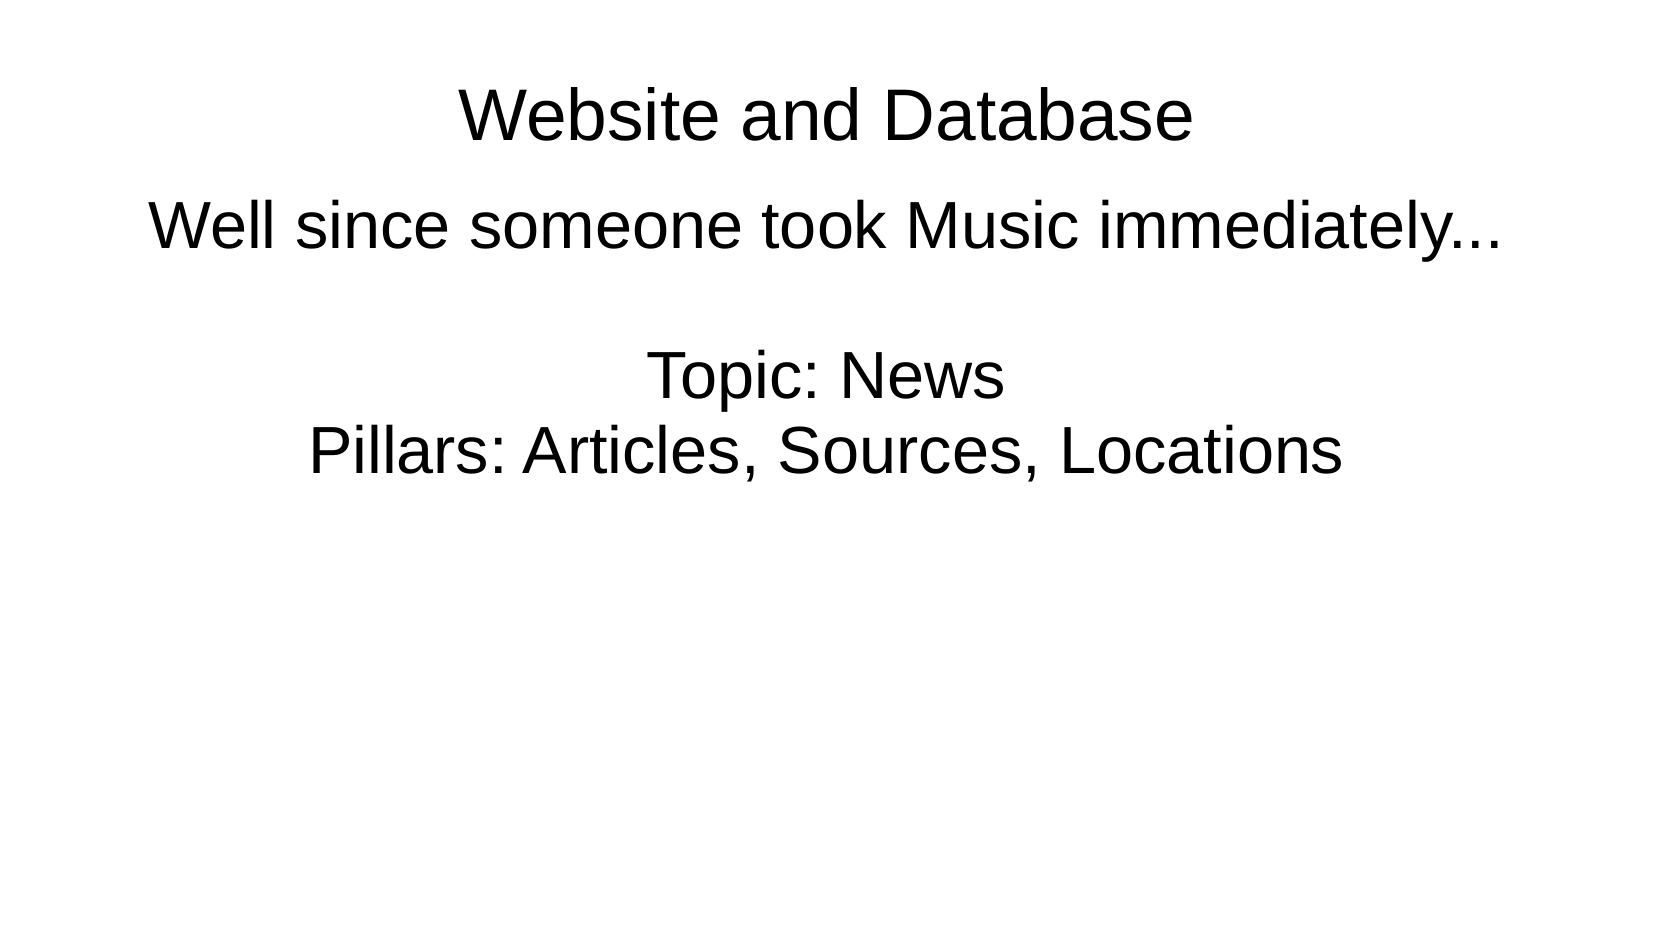

# Website and Database
Well since someone took Music immediately...
Topic: News
Pillars: Articles, Sources, Locations